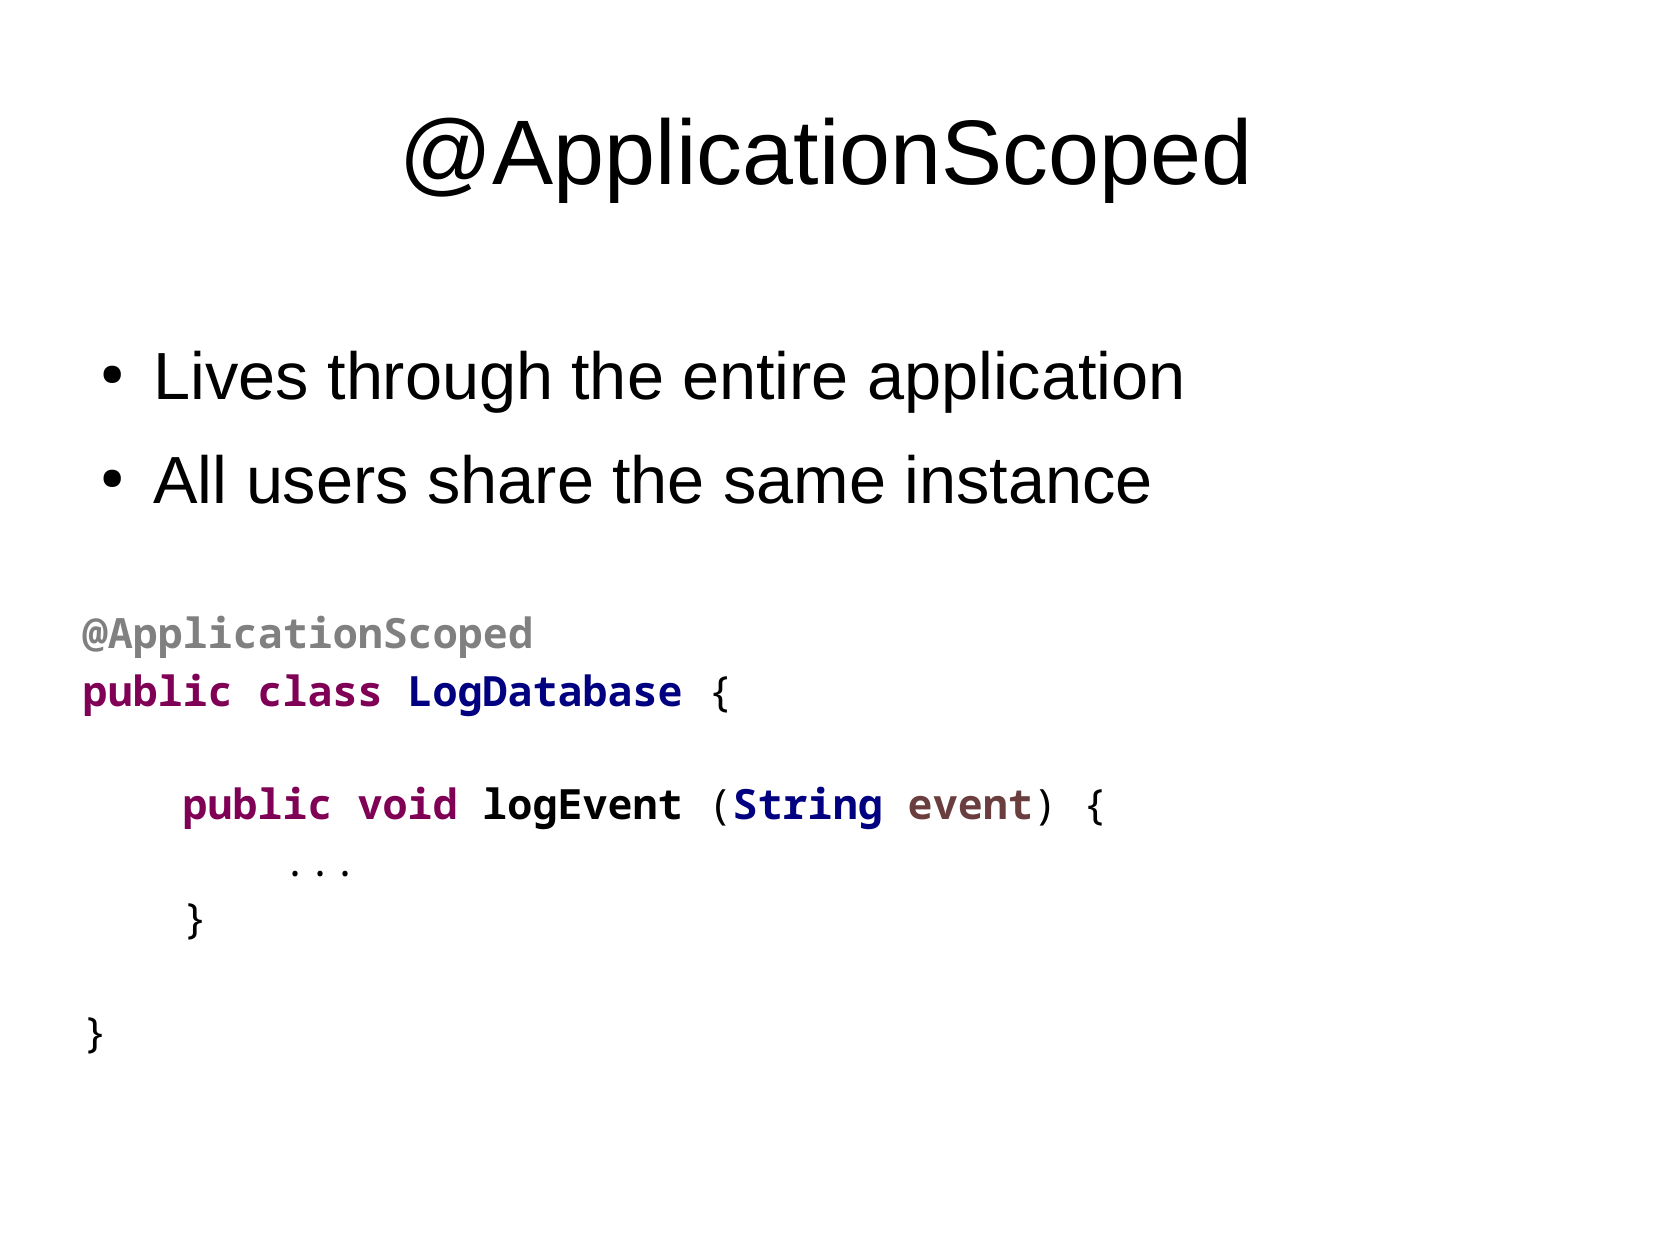

# @ApplicationScoped
Lives through the entire application
All users share the same instance
@ApplicationScoped
public class LogDatabase {
 public void logEvent (String event) {
 ...
 }
}